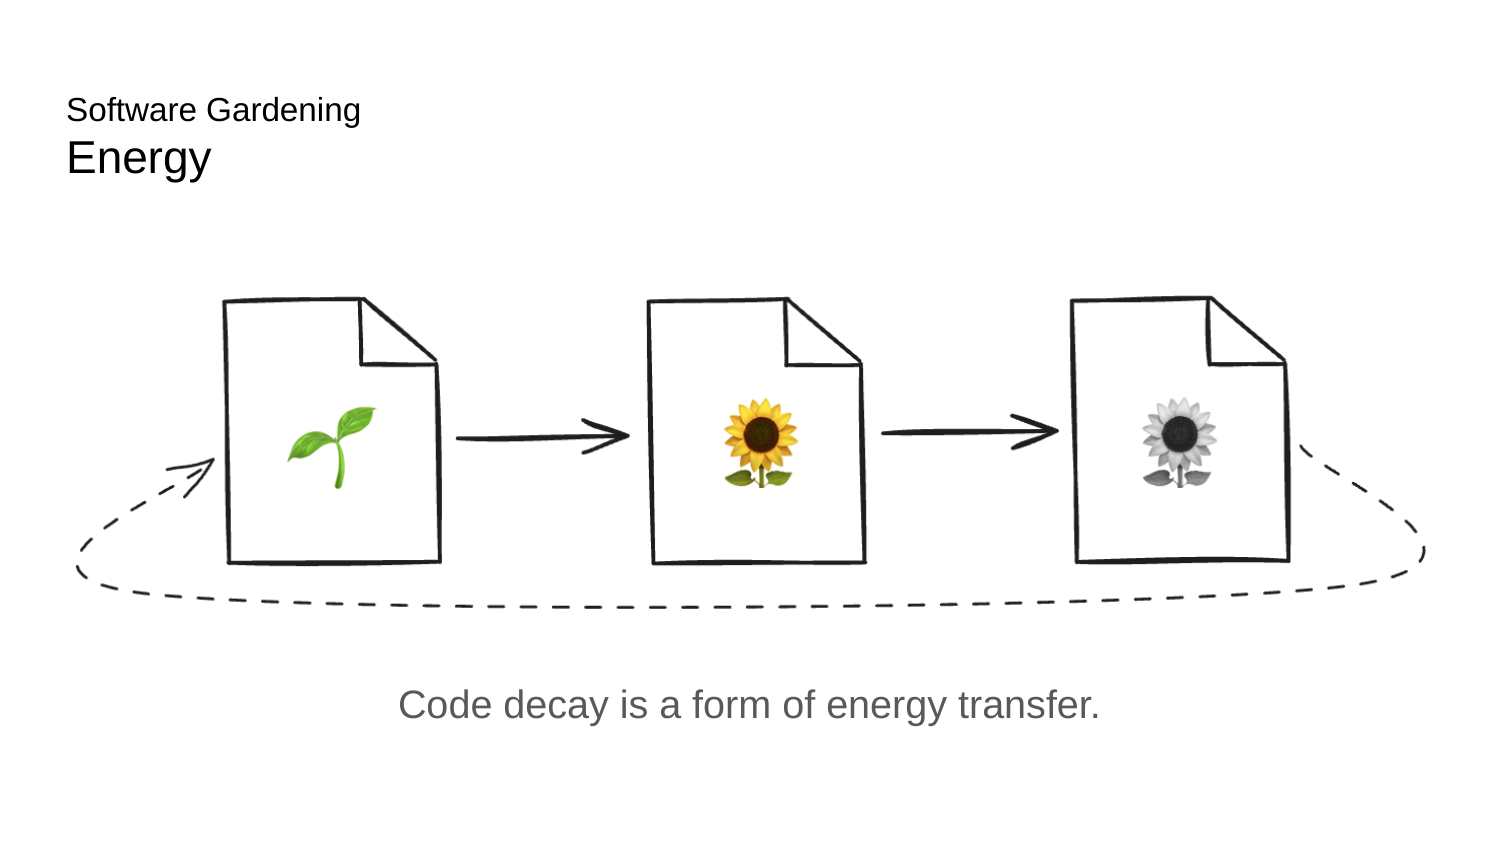

Software Gardening
Energy
Code decay is a form of energy transfer.
#